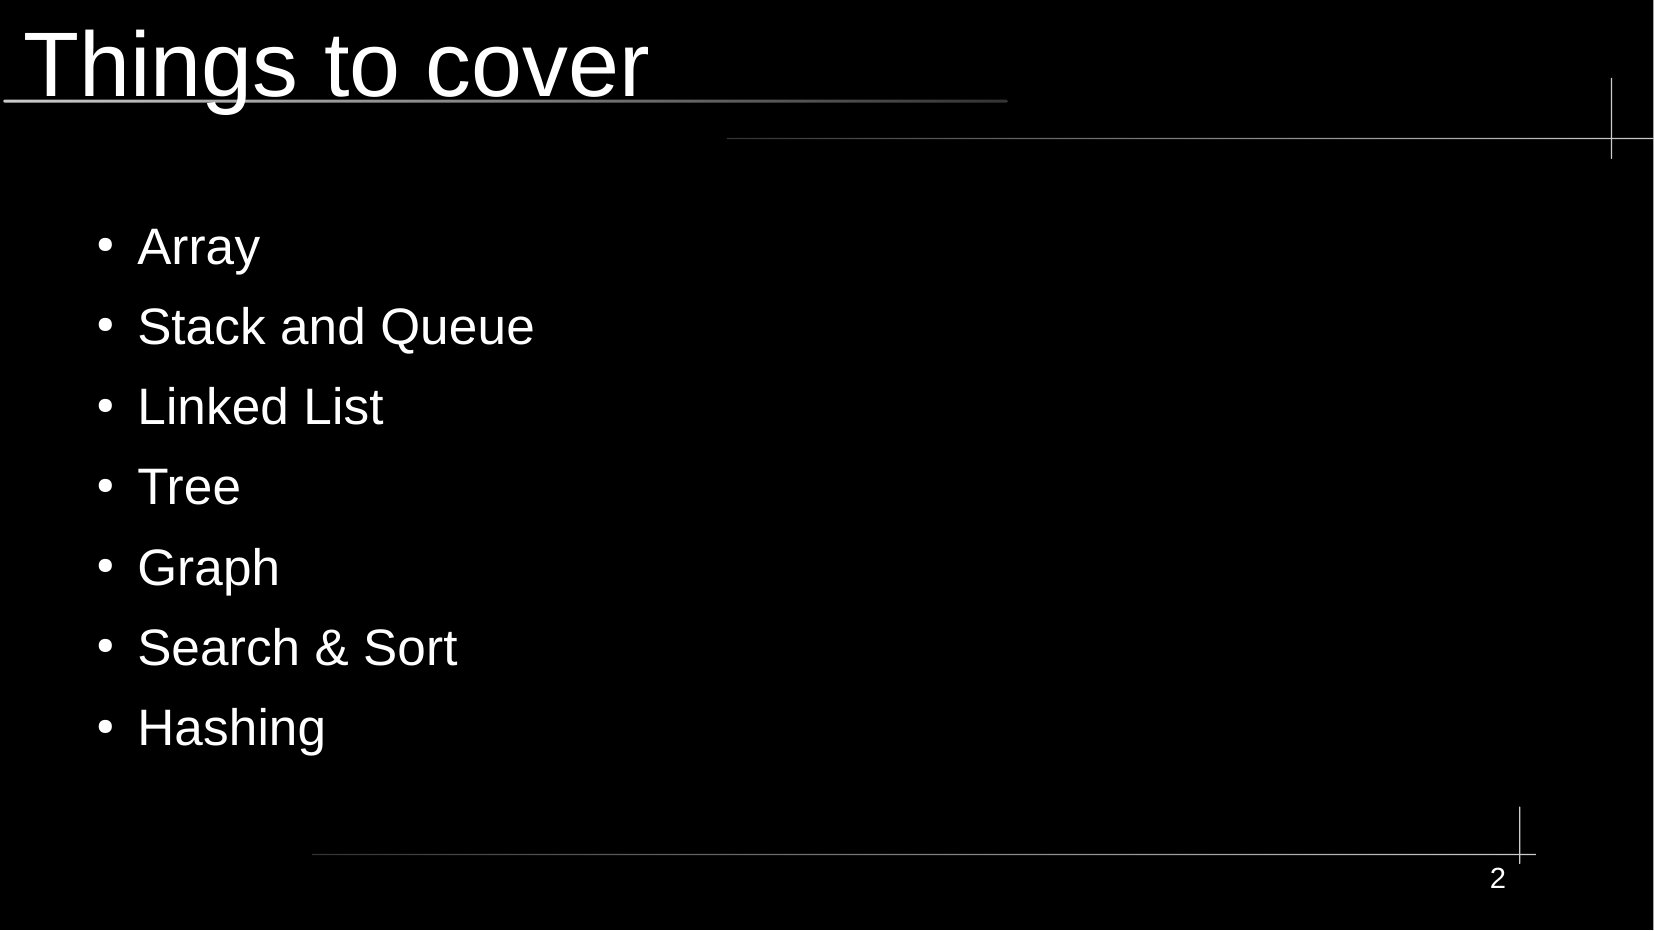

# Things to cover
Array
Stack and Queue
Linked List
Tree
Graph
Search & Sort
Hashing
2